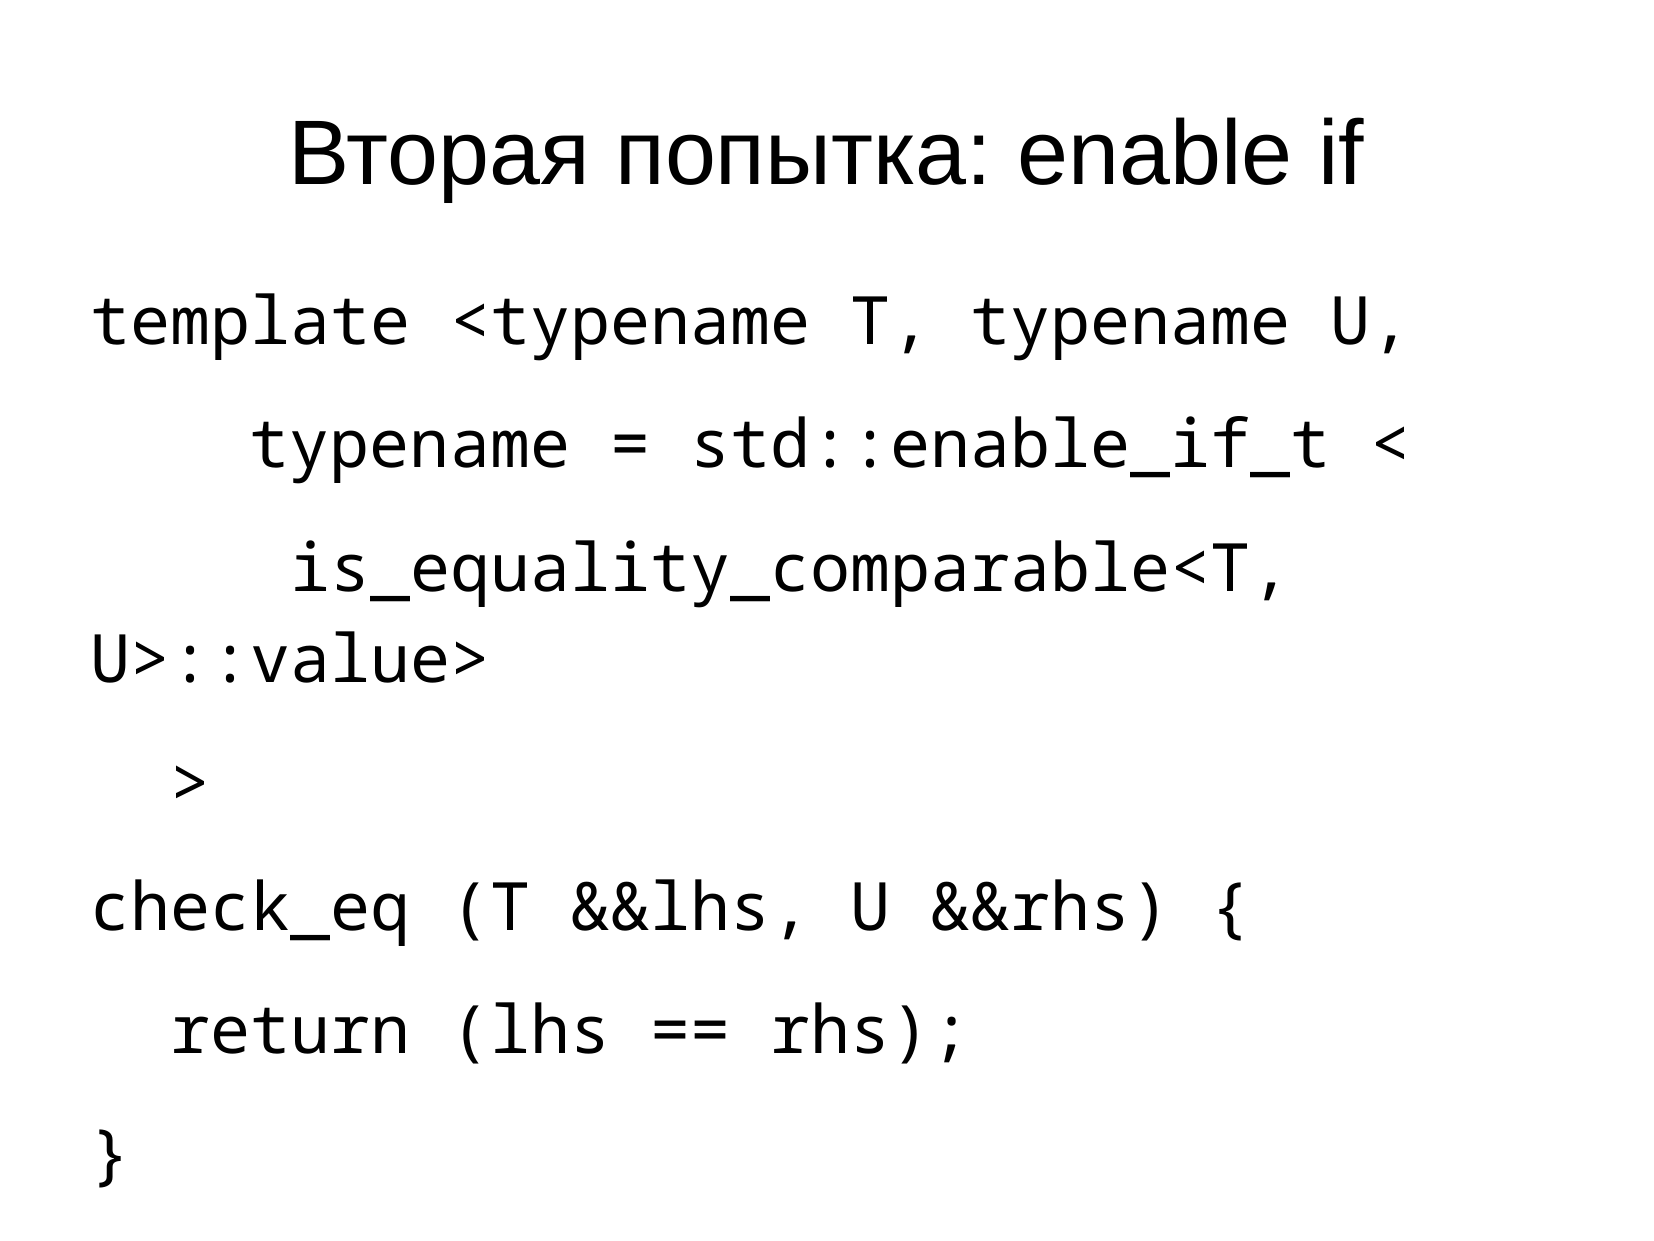

# Вторая попытка: enable if
template <typename T, typename U,
 typename = std::enable_if_t <
 is_equality_comparable<T, U>::value>
 >
check_eq (T &&lhs, U &&rhs) {
 return (lhs == rhs);
}